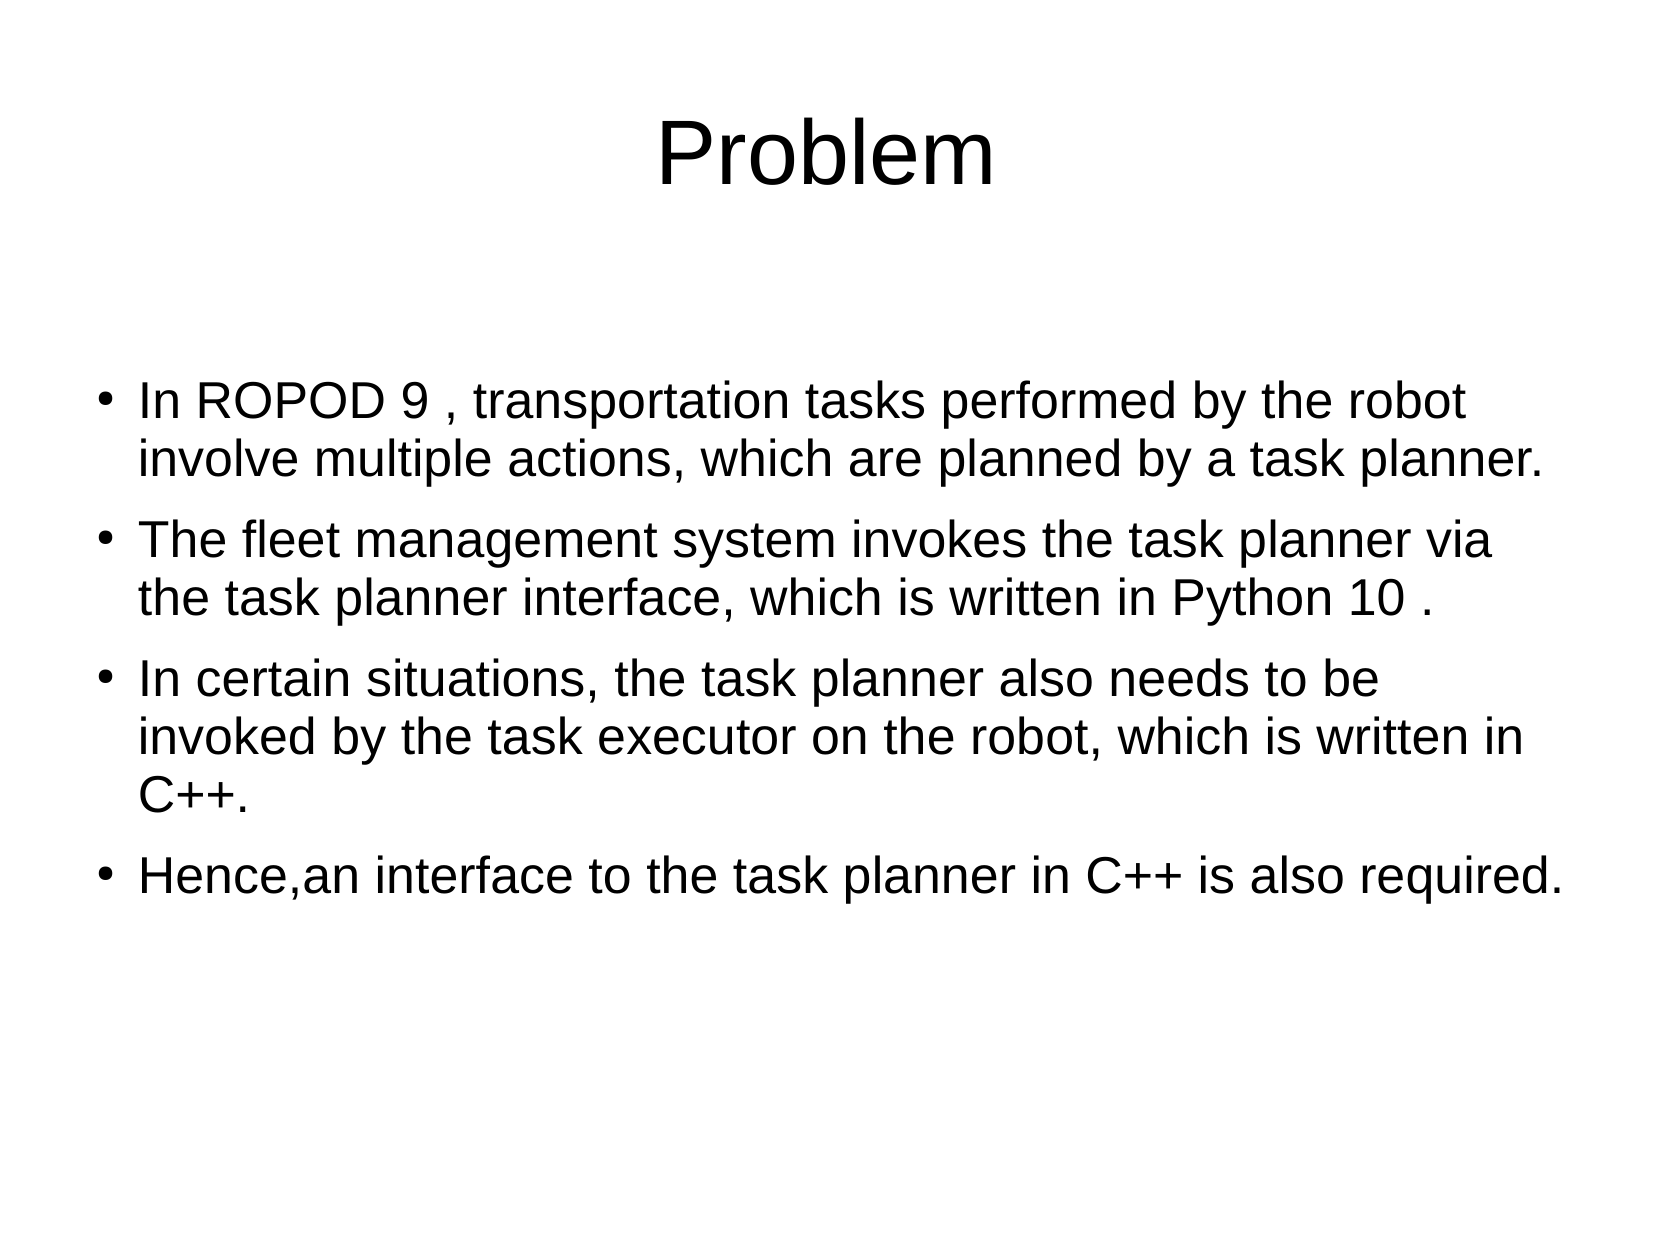

# Problem
In ROPOD 9 , transportation tasks performed by the robot involve multiple actions, which are planned by a task planner.
The fleet management system invokes the task planner via the task planner interface, which is written in Python 10 .
In certain situations, the task planner also needs to be invoked by the task executor on the robot, which is written in C++.
Hence,an interface to the task planner in C++ is also required.